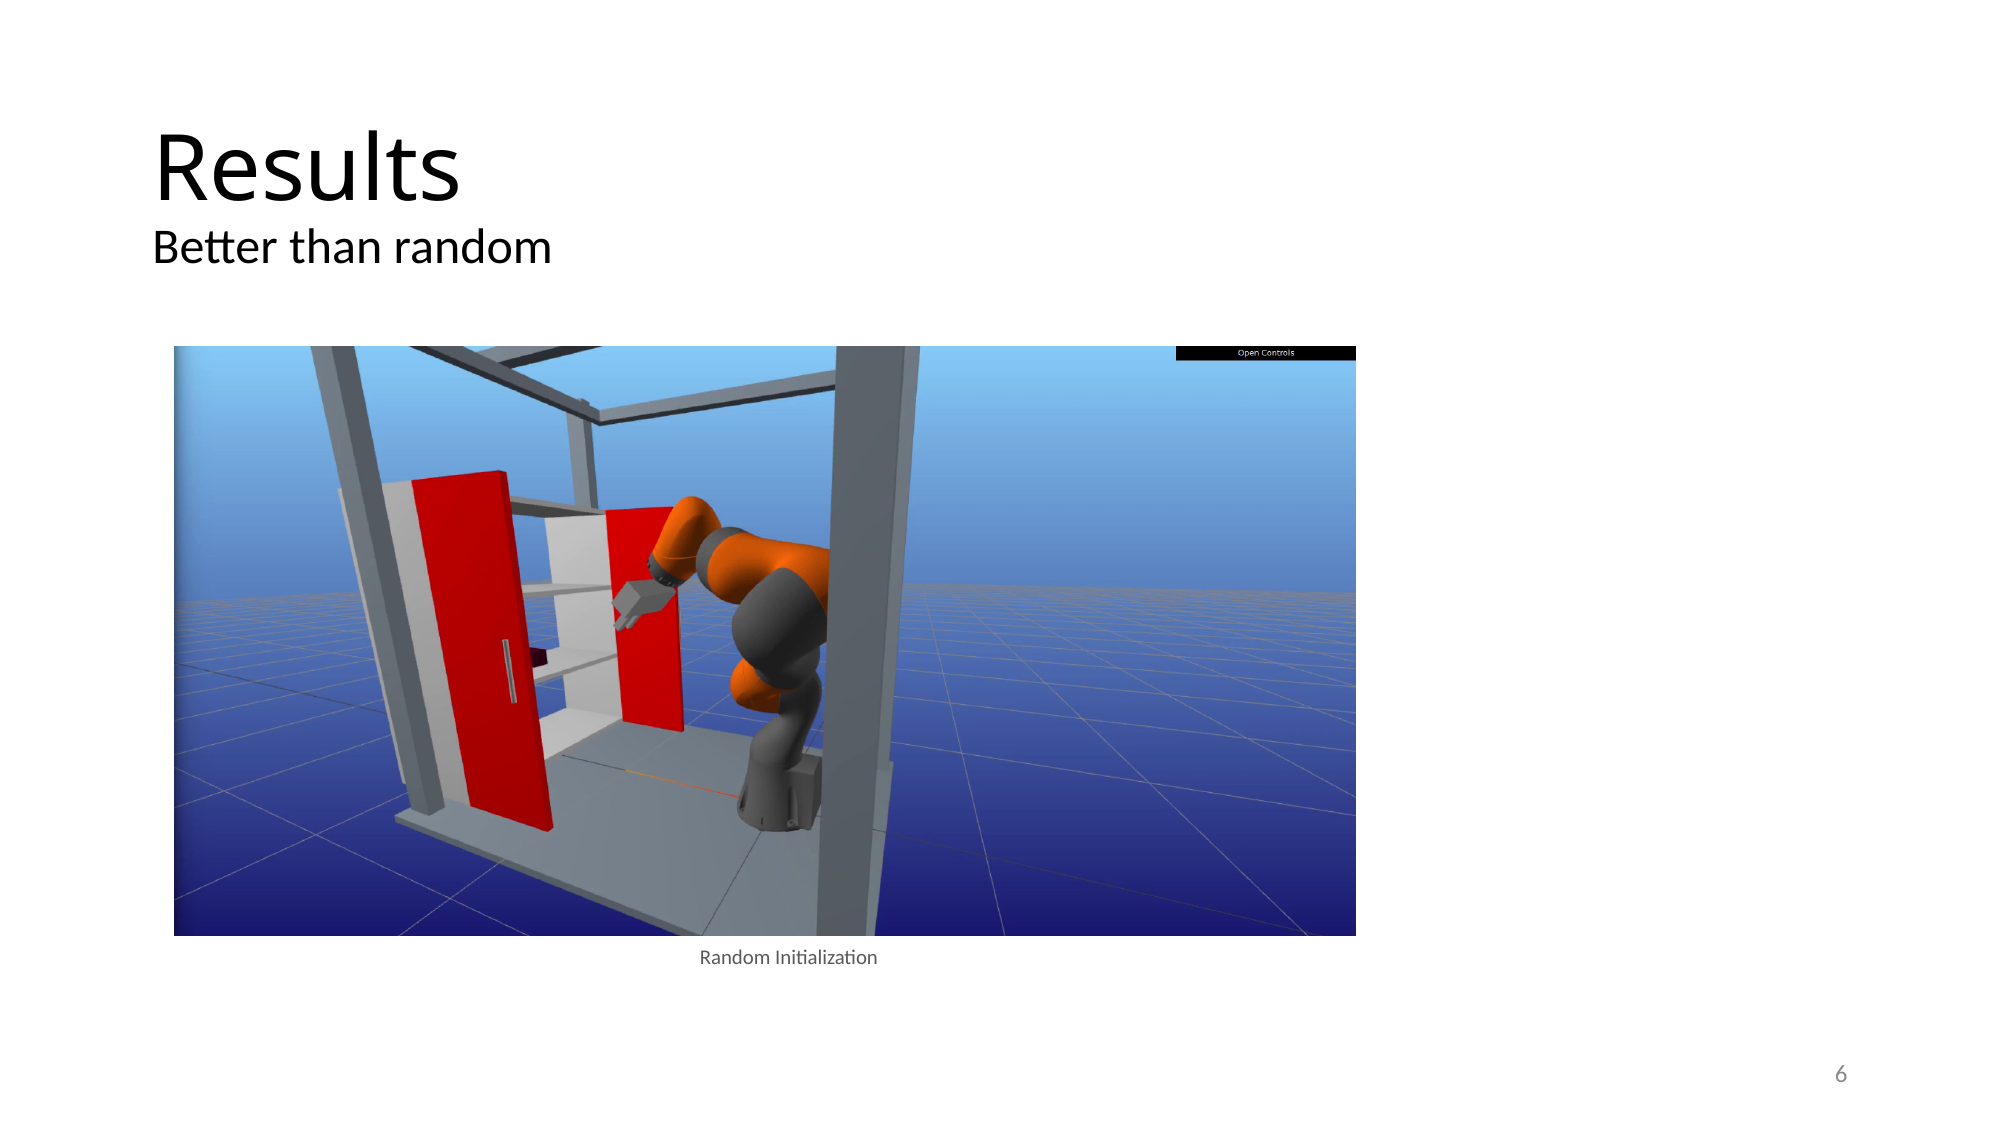

# Results Better than random
Random Initialization